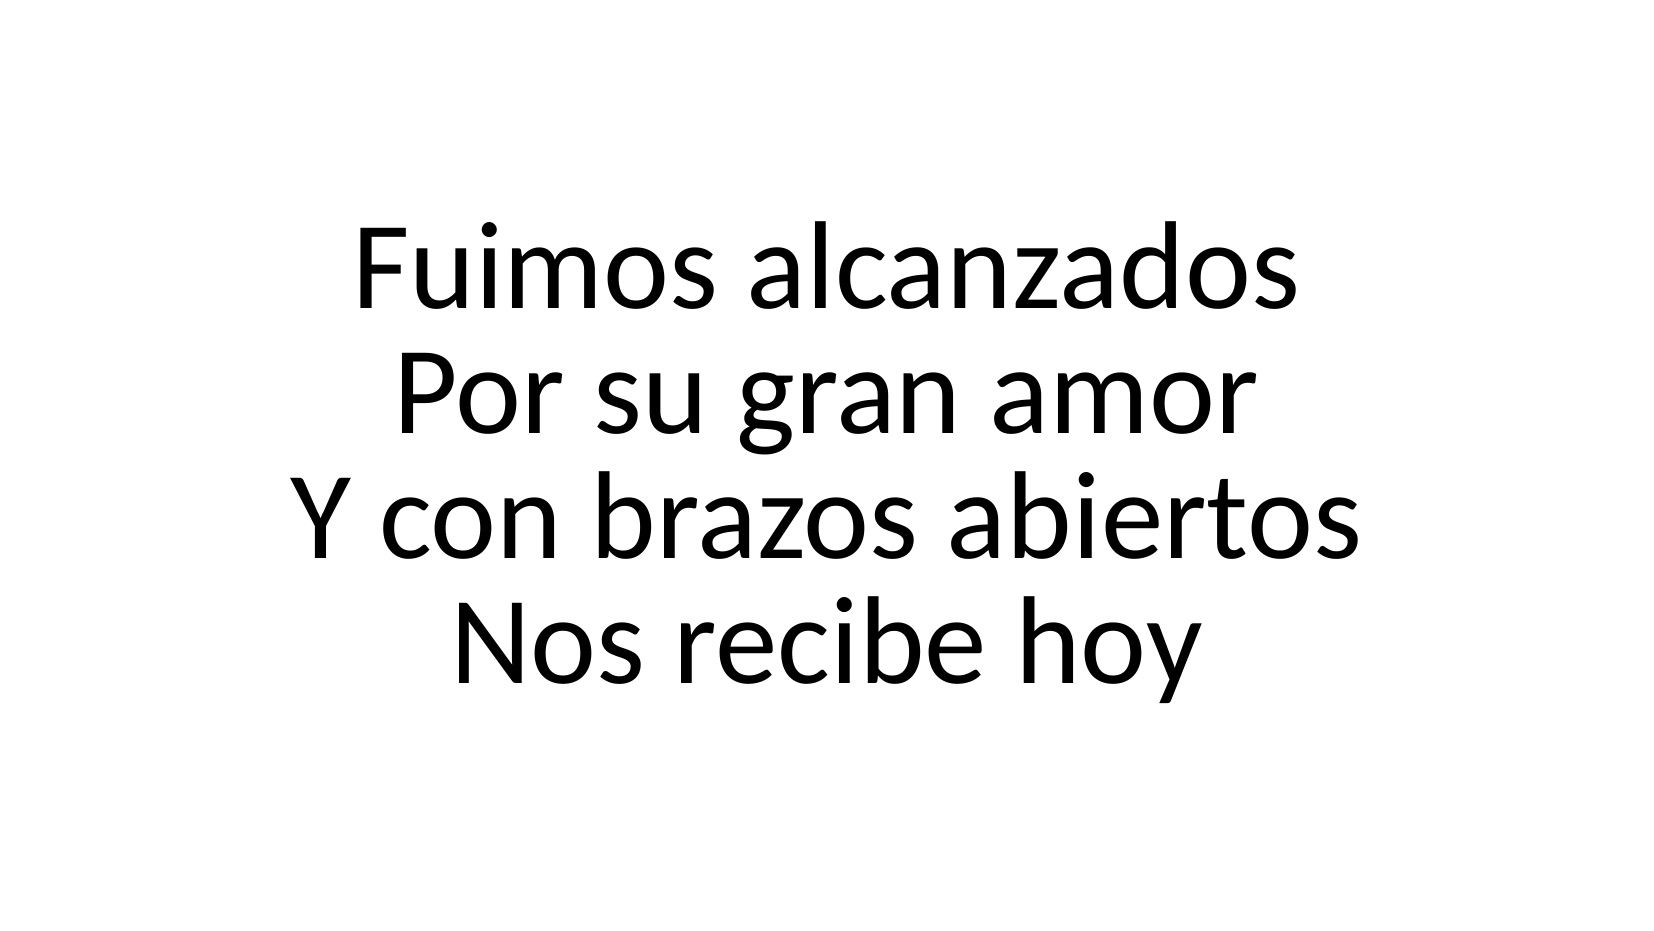

# Fuimos alcanzados Por su gran amor Y con brazos abiertos Nos recibe hoy